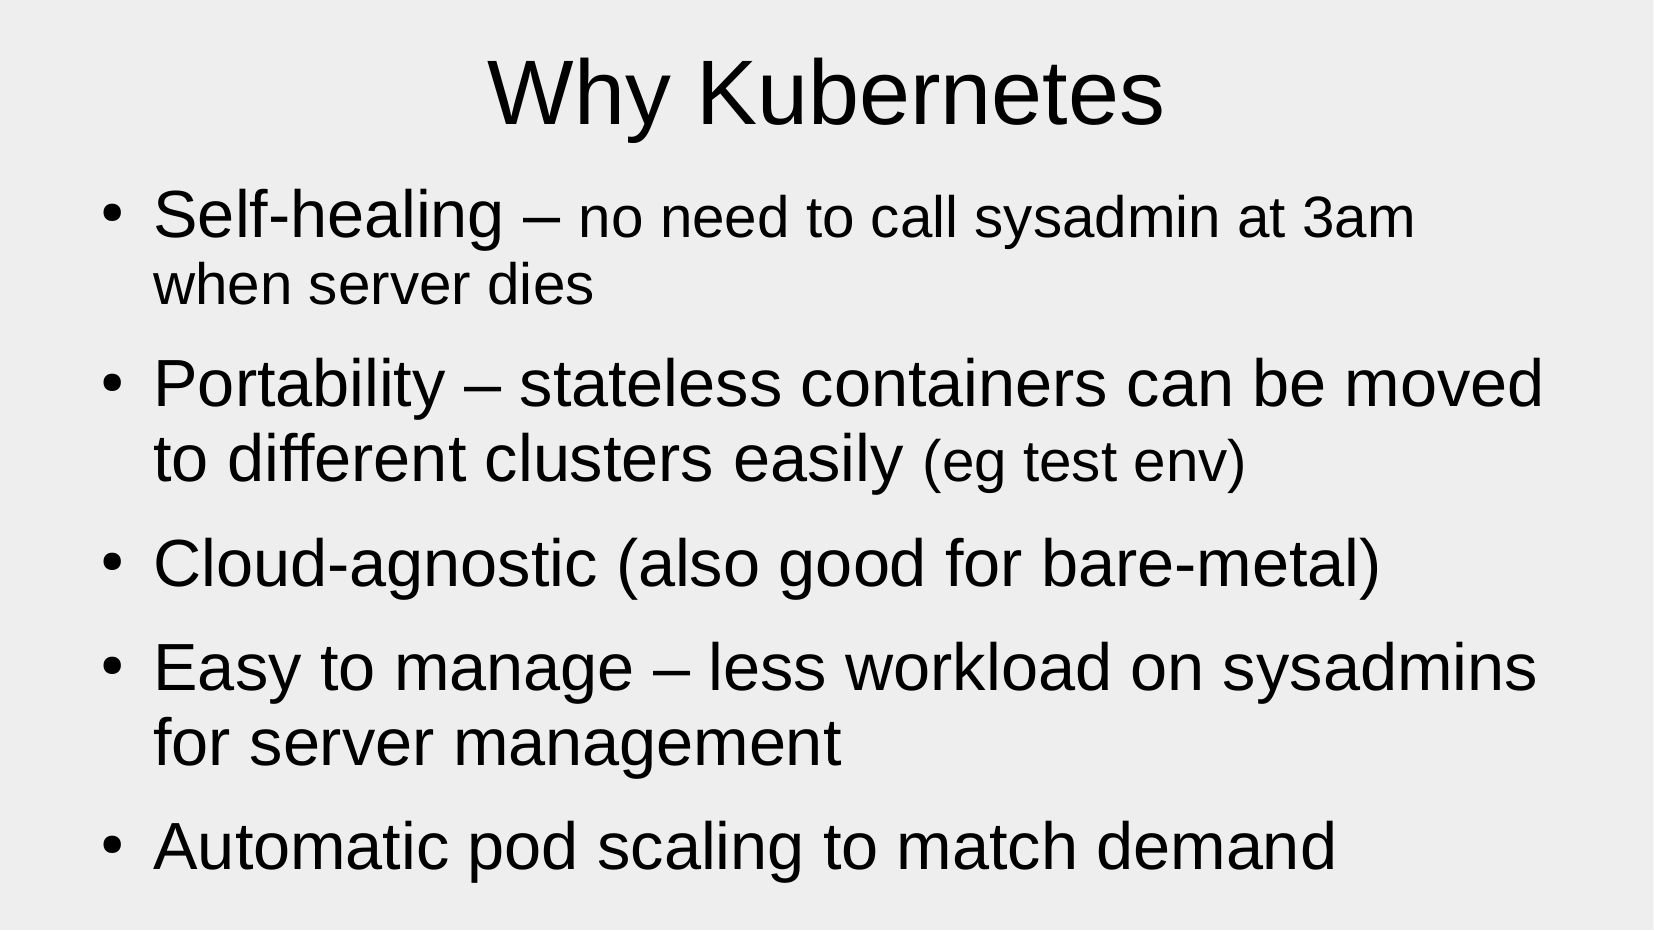

# Why Kubernetes
Self-healing – no need to call sysadmin at 3am when server dies
Portability – stateless containers can be moved to different clusters easily (eg test env)
Cloud-agnostic (also good for bare-metal)
Easy to manage – less workload on sysadmins for server management
Automatic pod scaling to match demand